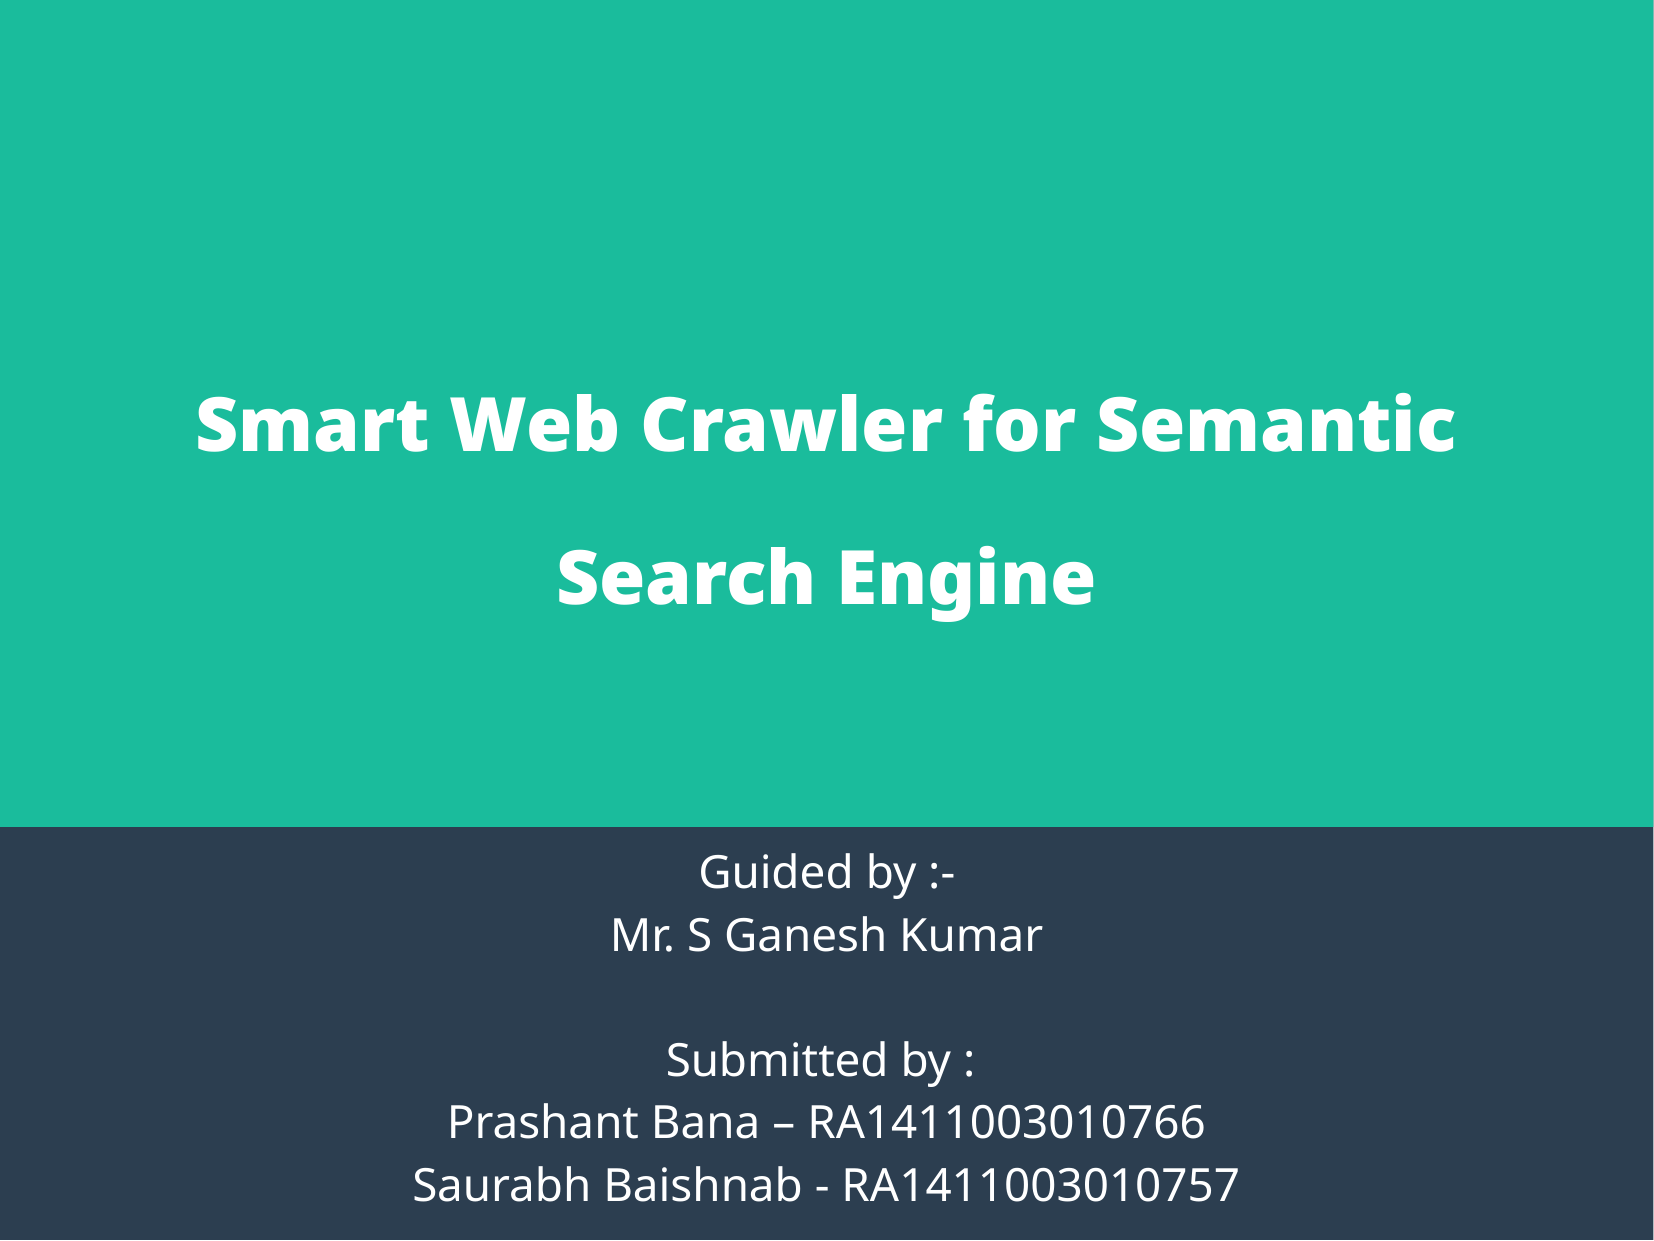

# Smart Web Crawler for Semantic Search Engine
Guided by :-
Mr. S Ganesh Kumar
Submitted by :
Prashant Bana – RA1411003010766
Saurabh Baishnab - RA1411003010757